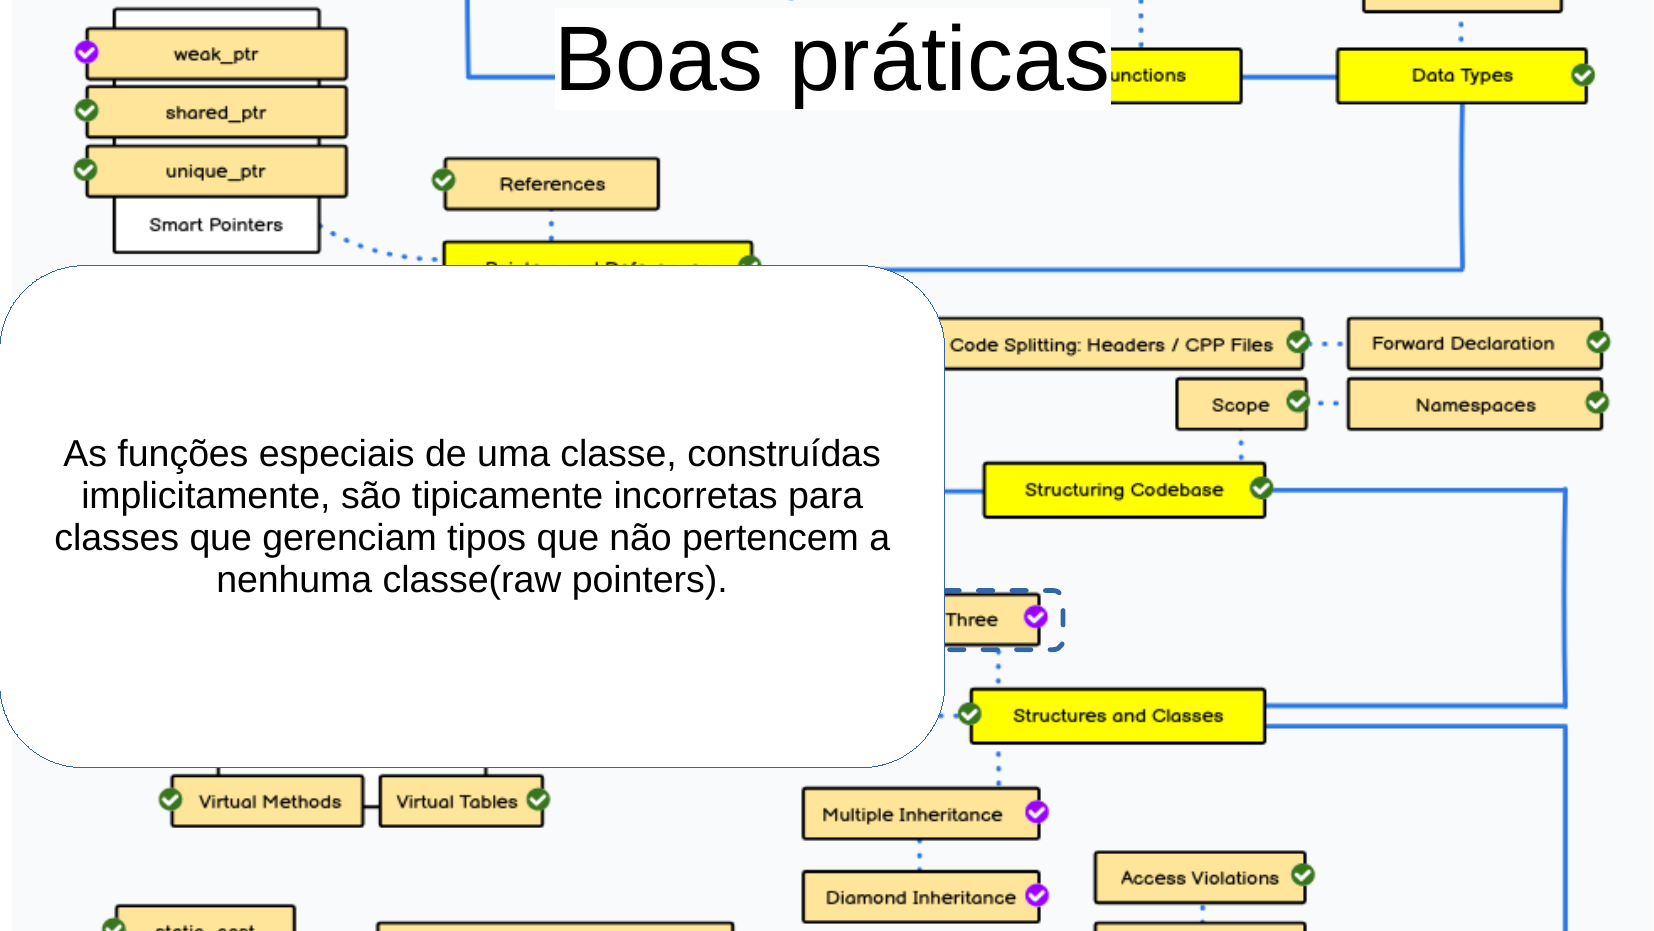

# Boas práticas
As funções especiais de uma classe, construídas implicitamente, são tipicamente incorretas para classes que gerenciam tipos que não pertencem a nenhuma classe(raw pointers).